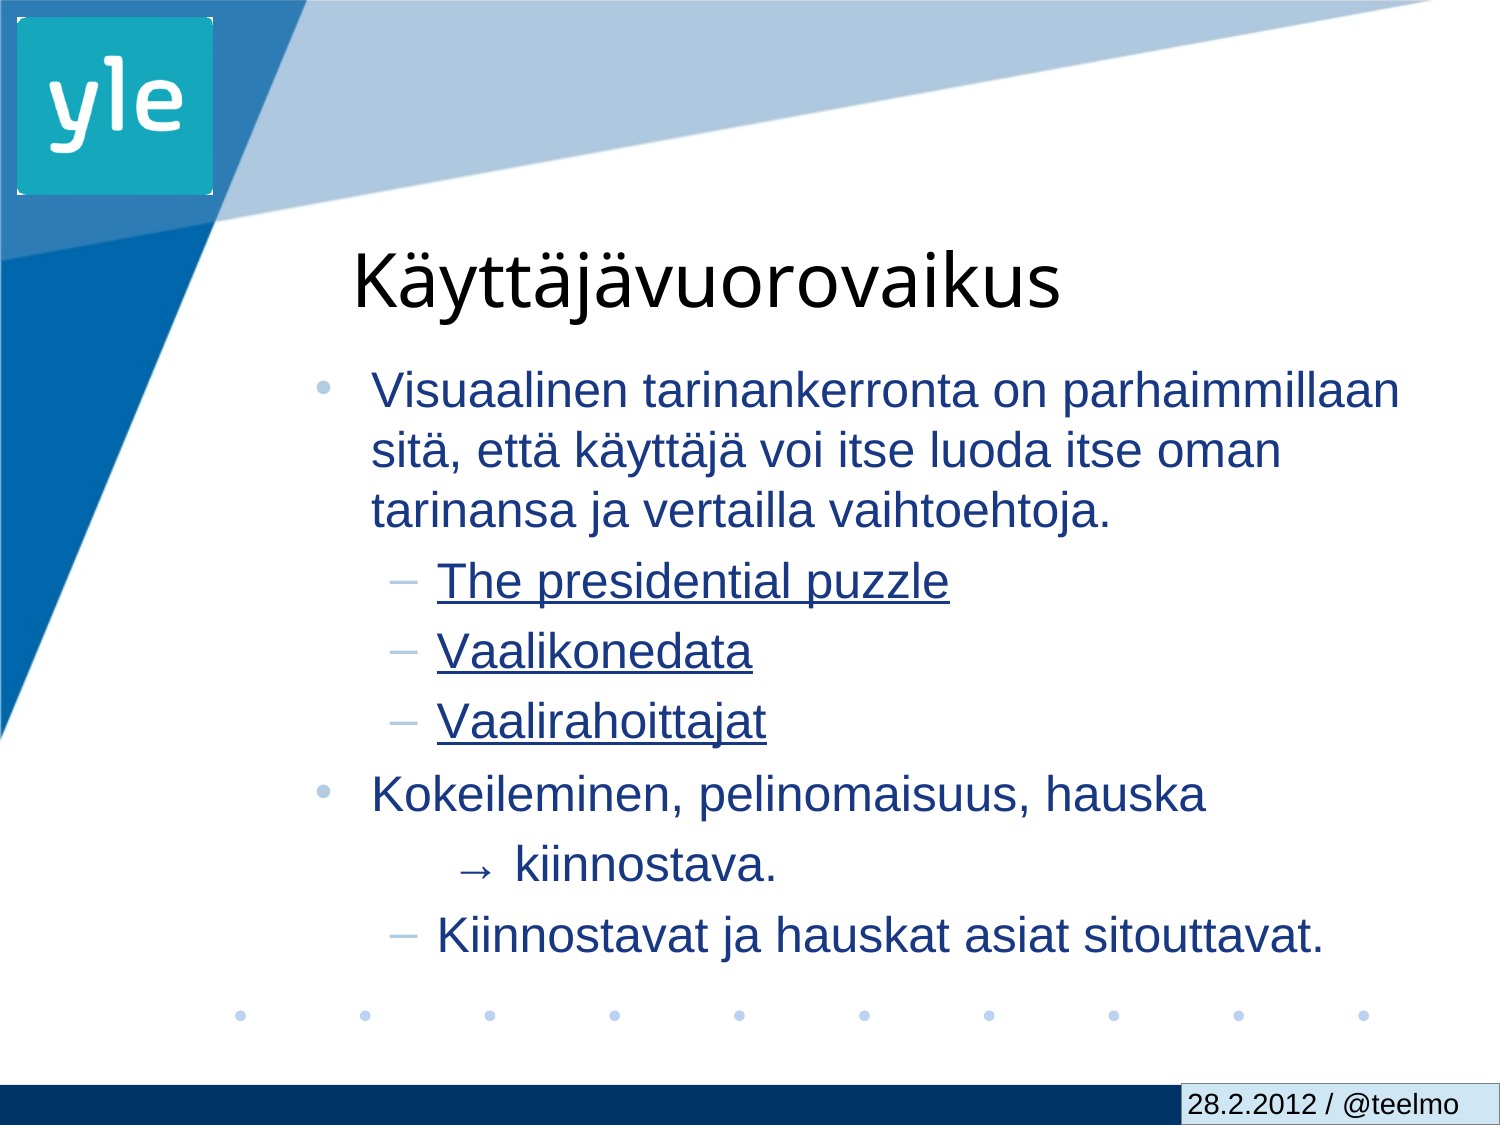

# Käyttäjävuorovaikus
Visuaalinen tarinankerronta on parhaimmillaan sitä, että käyttäjä voi itse luoda itse oman tarinansa ja vertailla vaihtoehtoja.
The presidential puzzle
Vaalikonedata
Vaalirahoittajat
Kokeileminen, pelinomaisuus, hauska
 → kiinnostava.
Kiinnostavat ja hauskat asiat sitouttavat.
28.2.2012 / @teelmo